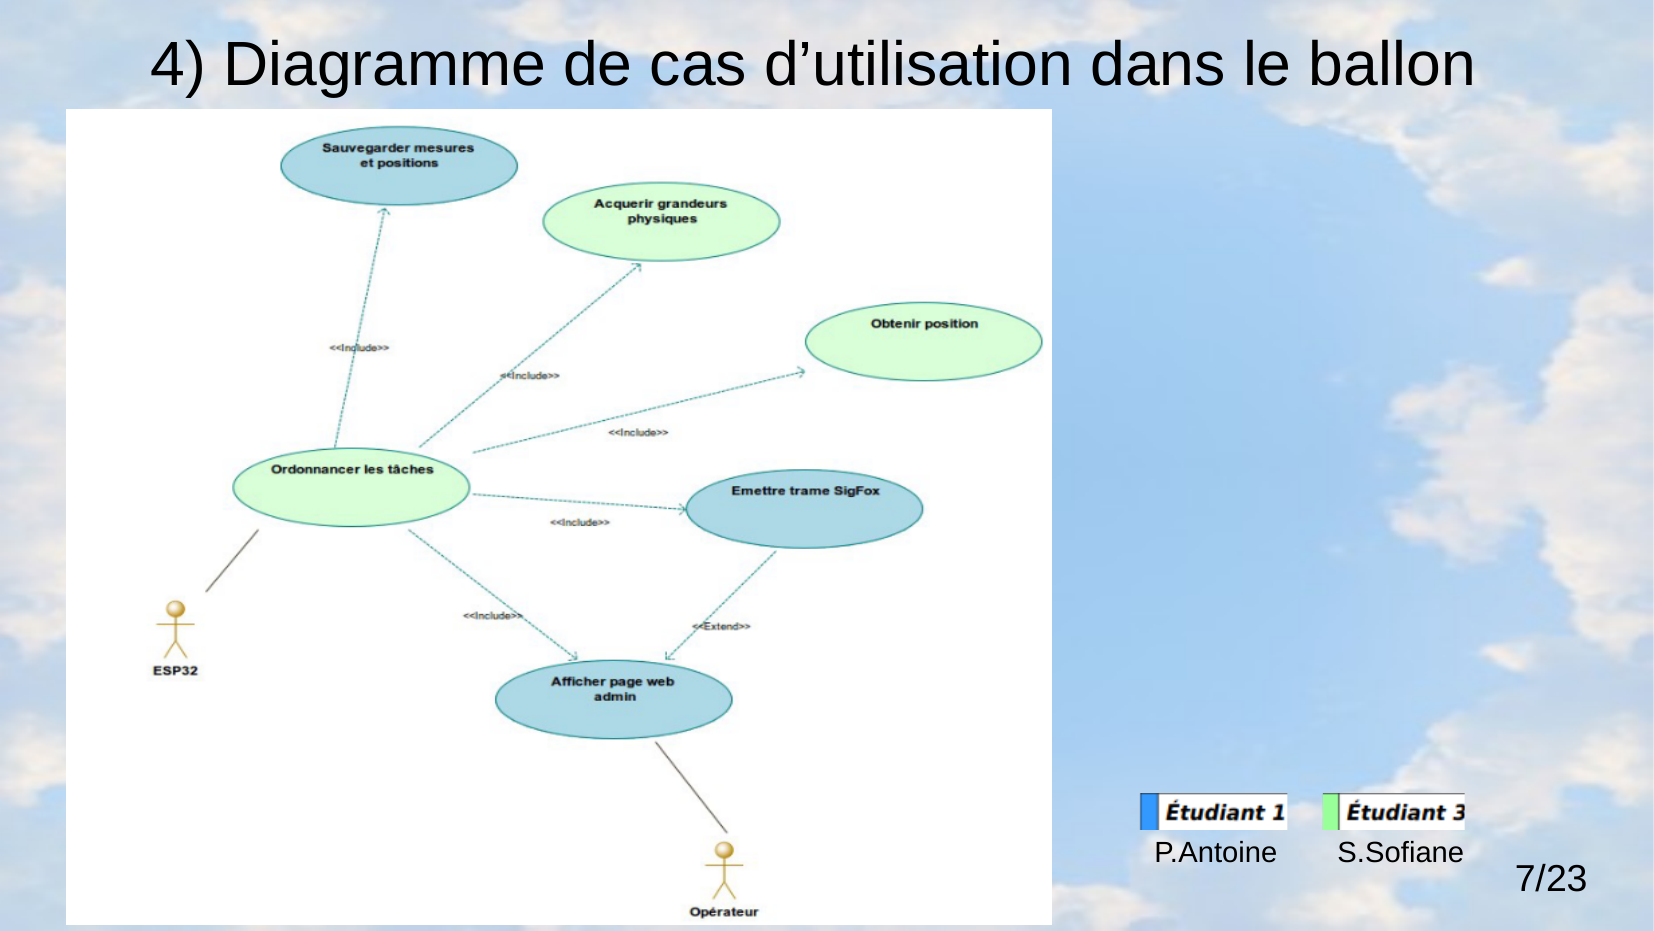

# 4) Diagramme de cas d’utilisation dans le ballon
S.Sofiane
P.Antoine